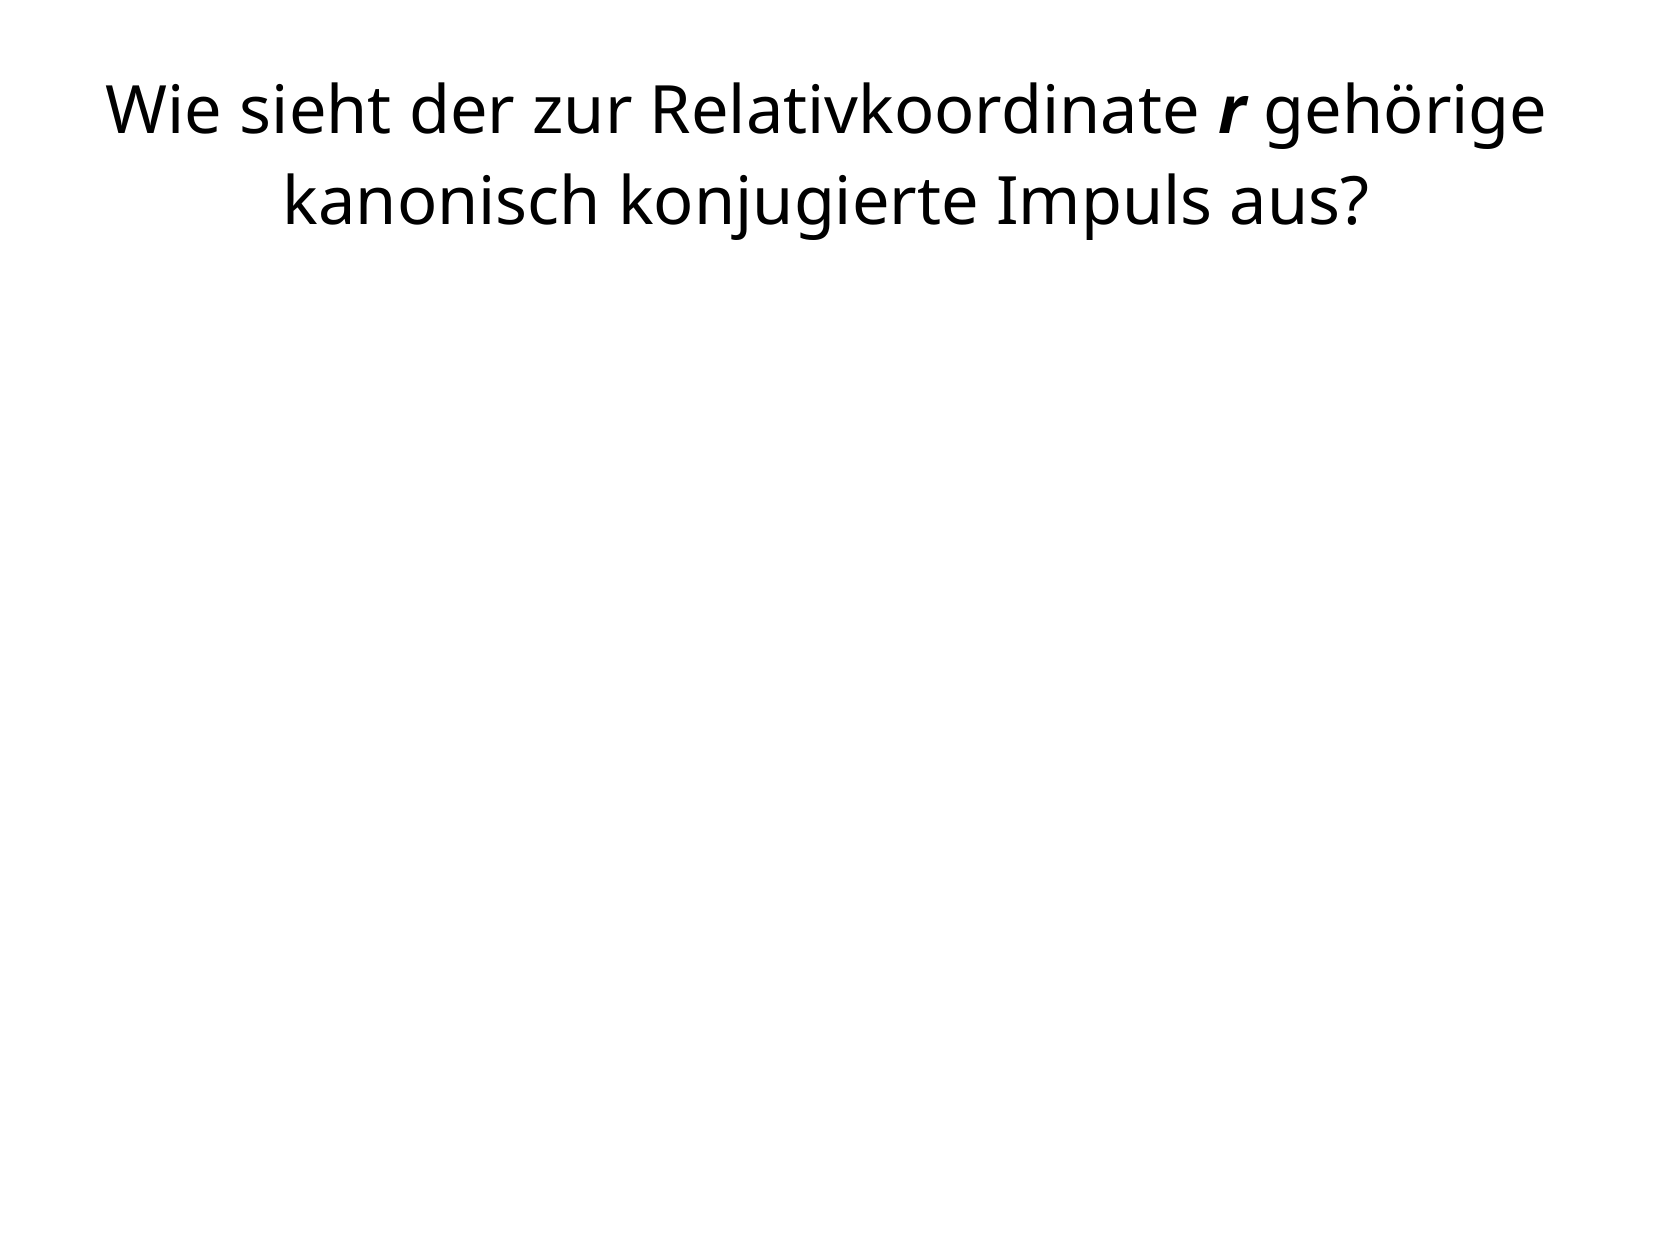

# Wie sieht der zur Relativkoordinate r gehörige kanonisch konjugierte Impuls aus?